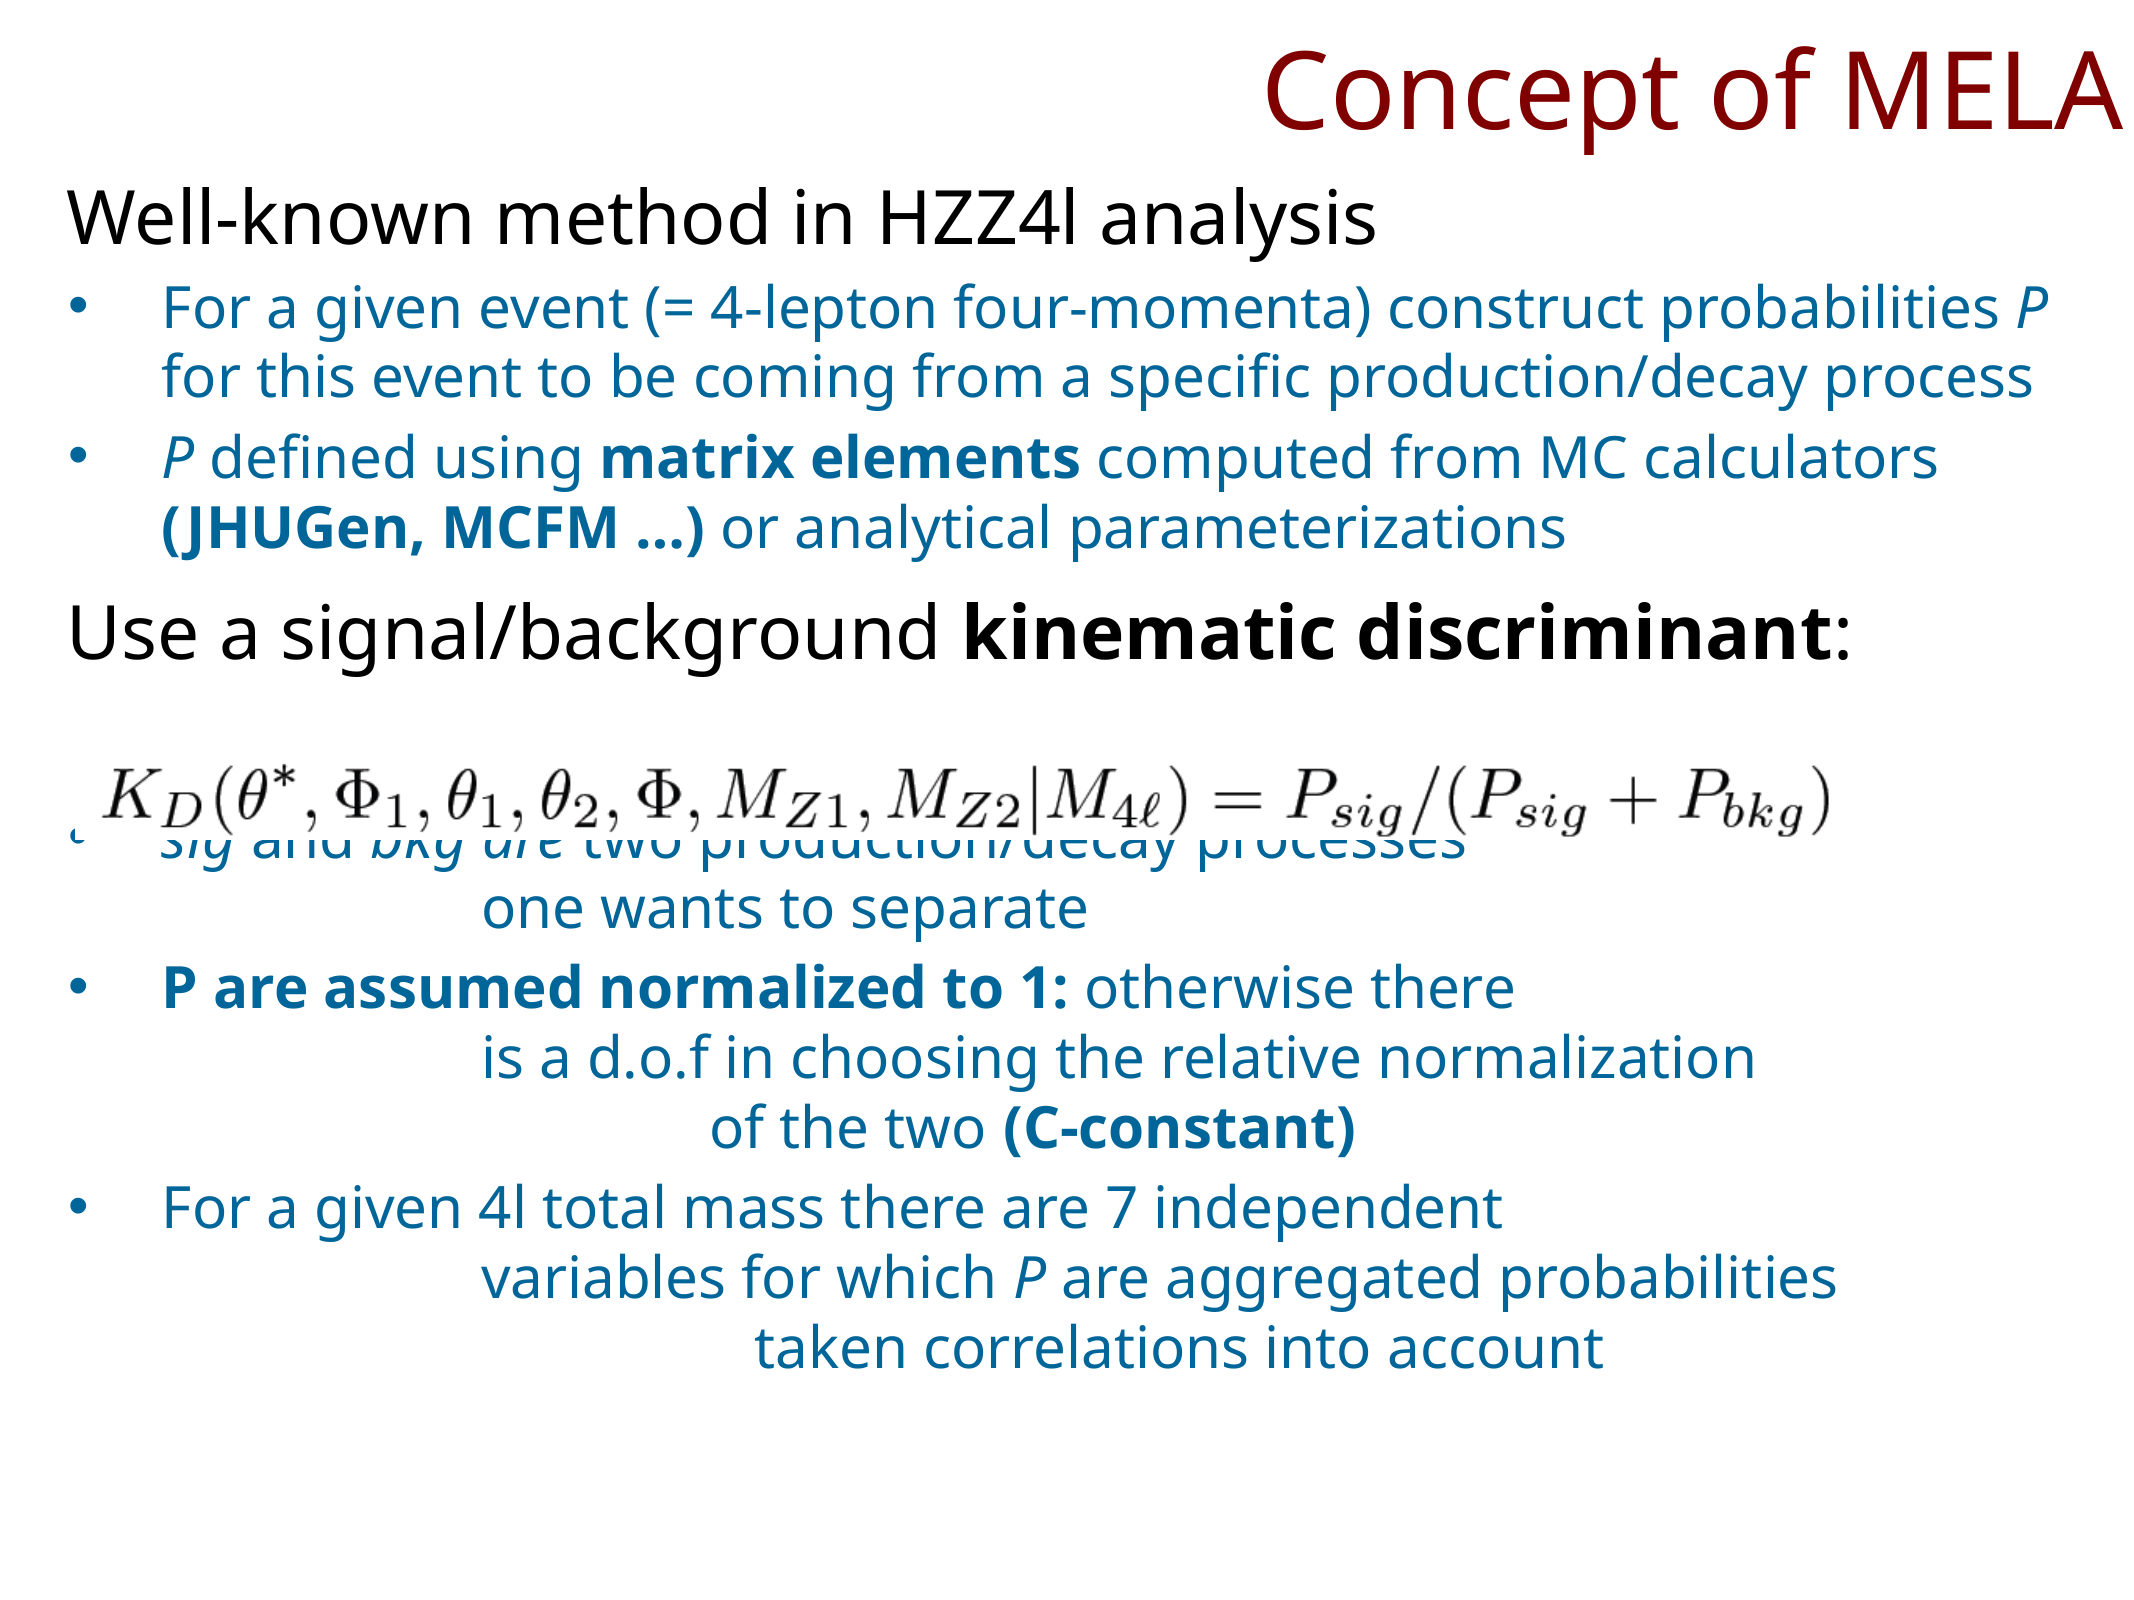

# Concept of MELA
Well-known method in HZZ4l analysis
For a given event (= 4-lepton four-momenta) construct probabilities P for this event to be coming from a specific production/decay process
P defined using matrix elements computed from MC calculators (JHUGen, MCFM …) or analytical parameterizations
Use a signal/background kinematic discriminant:
sig and bkg are two production/decay processes one wants to separate
P are assumed normalized to 1: otherwise there is a d.o.f in choosing the relative normalization of the two (C-constant)
For a given 4l total mass there are 7 independent variables for which P are aggregated probabilities taken correlations into account